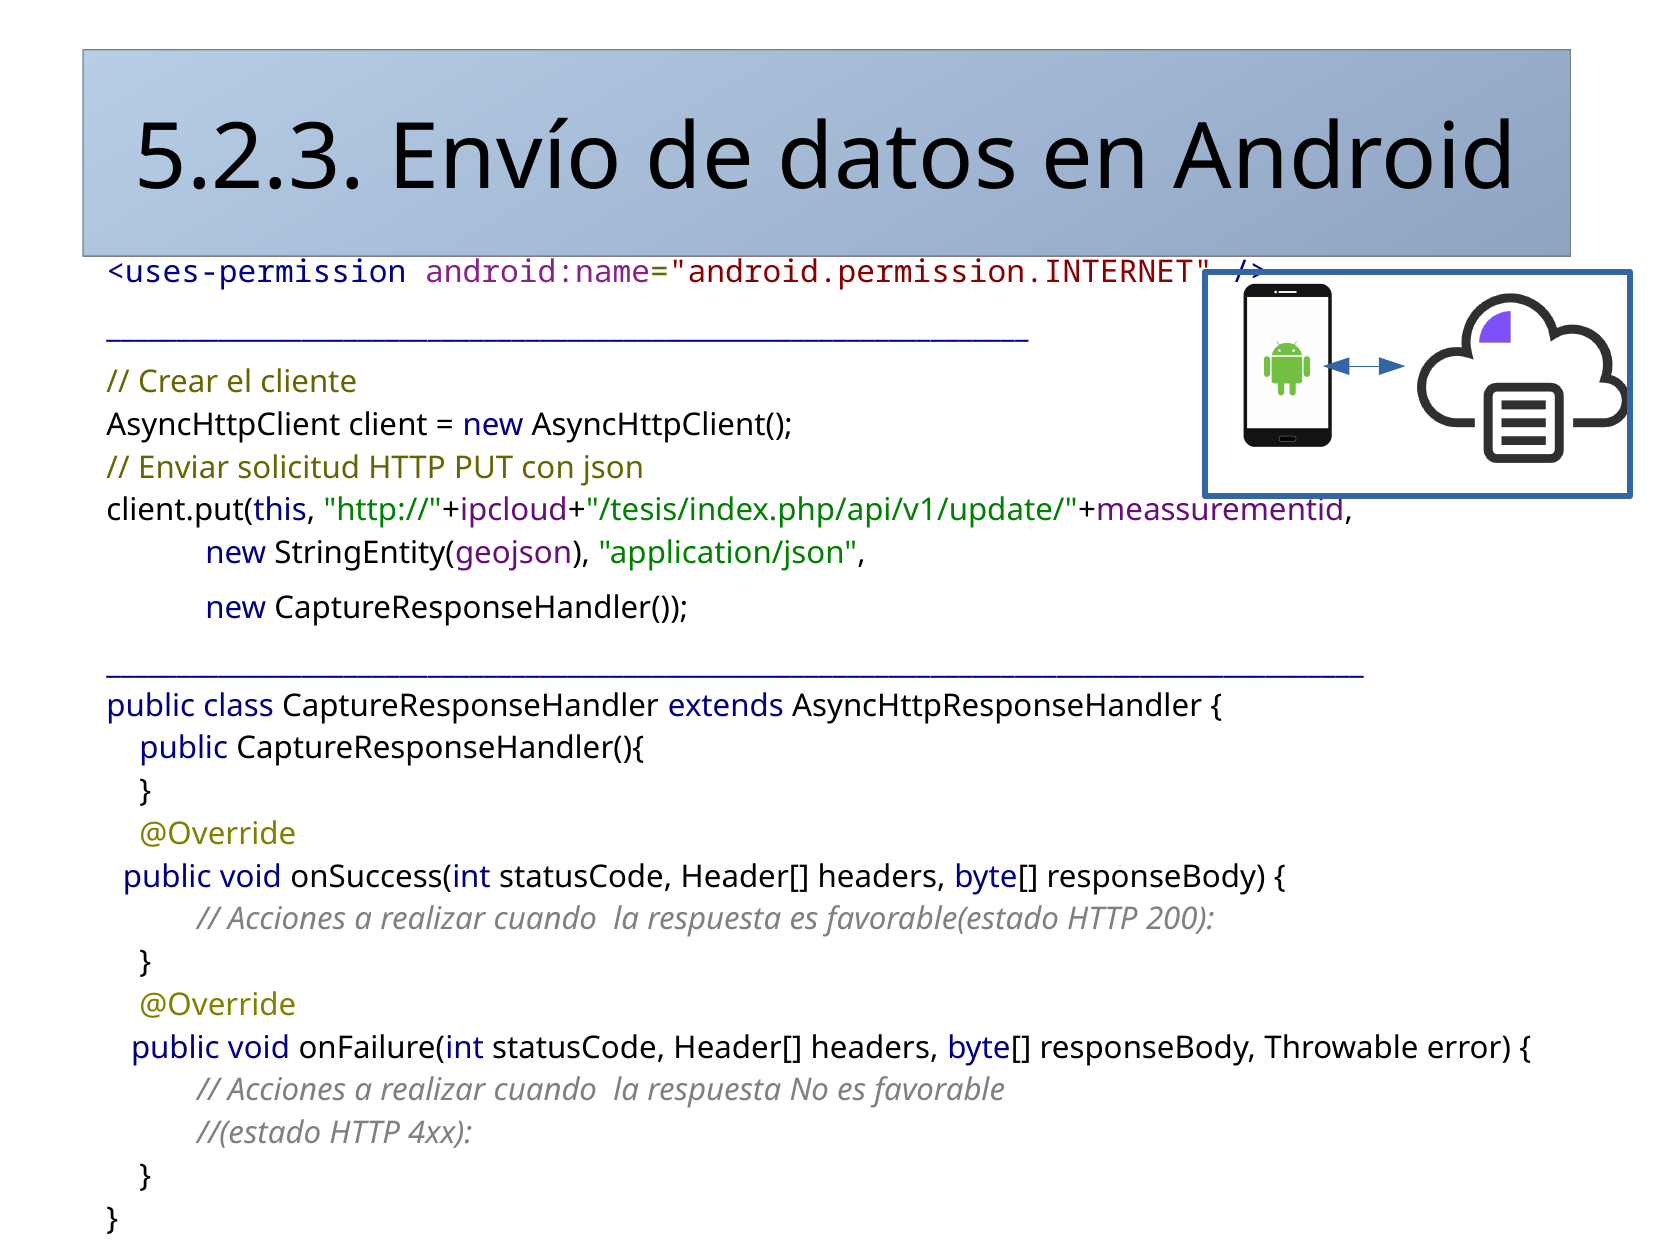

# 5.2.3. Envío de datos en Android
<uses-permission android:name="android.permission.INTERNET" />
__________________________________________________________________
// Crear el cliente
AsyncHttpClient client = new AsyncHttpClient();
// Enviar solicitud HTTP PUT con json
client.put(this, "http://"+ipcloud+"/tesis/index.php/api/v1/update/"+meassurementid,
 new StringEntity(geojson), "application/json",
 new CaptureResponseHandler());
__________________________________________________________________________________________
public class CaptureResponseHandler extends AsyncHttpResponseHandler {
 public CaptureResponseHandler(){
 }
 @Override
 public void onSuccess(int statusCode, Header[] headers, byte[] responseBody) {
 // Acciones a realizar cuando la respuesta es favorable(estado HTTP 200):
 }
 @Override
 public void onFailure(int statusCode, Header[] headers, byte[] responseBody, Throwable error) {
 // Acciones a realizar cuando la respuesta No es favorable
 //(estado HTTP 4xx):
 }
}